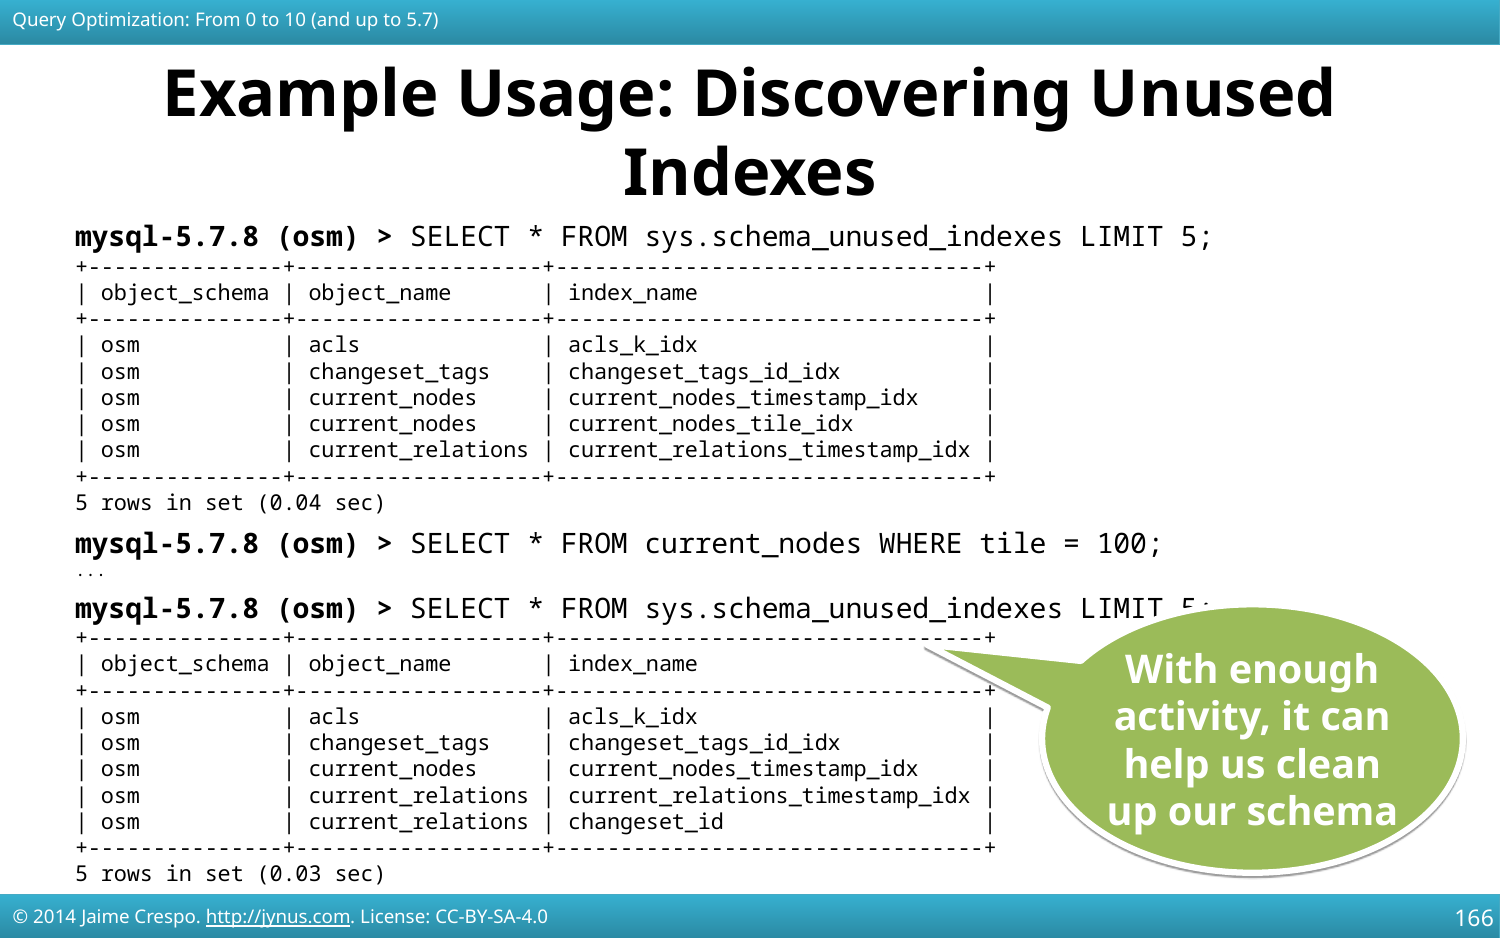

# Example Usage: Discovering Unused Indexes
mysql-5.7.8 (osm) > SELECT * FROM sys.schema_unused_indexes LIMIT 5;
+---------------+-------------------+---------------------------------+
| object_schema | object_name | index_name |
+---------------+-------------------+---------------------------------+
| osm | acls | acls_k_idx |
| osm | changeset_tags | changeset_tags_id_idx |
| osm | current_nodes | current_nodes_timestamp_idx |
| osm | current_nodes | current_nodes_tile_idx |
| osm | current_relations | current_relations_timestamp_idx |
+---------------+-------------------+---------------------------------+
5 rows in set (0.04 sec)
mysql-5.7.8 (osm) > SELECT * FROM current_nodes WHERE tile = 100;
...
mysql-5.7.8 (osm) > SELECT * FROM sys.schema_unused_indexes LIMIT 5;
+---------------+-------------------+---------------------------------+
| object_schema | object_name | index_name |
+---------------+-------------------+---------------------------------+
| osm | acls | acls_k_idx |
| osm | changeset_tags | changeset_tags_id_idx |
| osm | current_nodes | current_nodes_timestamp_idx |
| osm | current_relations | current_relations_timestamp_idx |
| osm | current_relations | changeset_id |
+---------------+-------------------+---------------------------------+
5 rows in set (0.03 sec)
With enough activity, it can help us clean up our schema